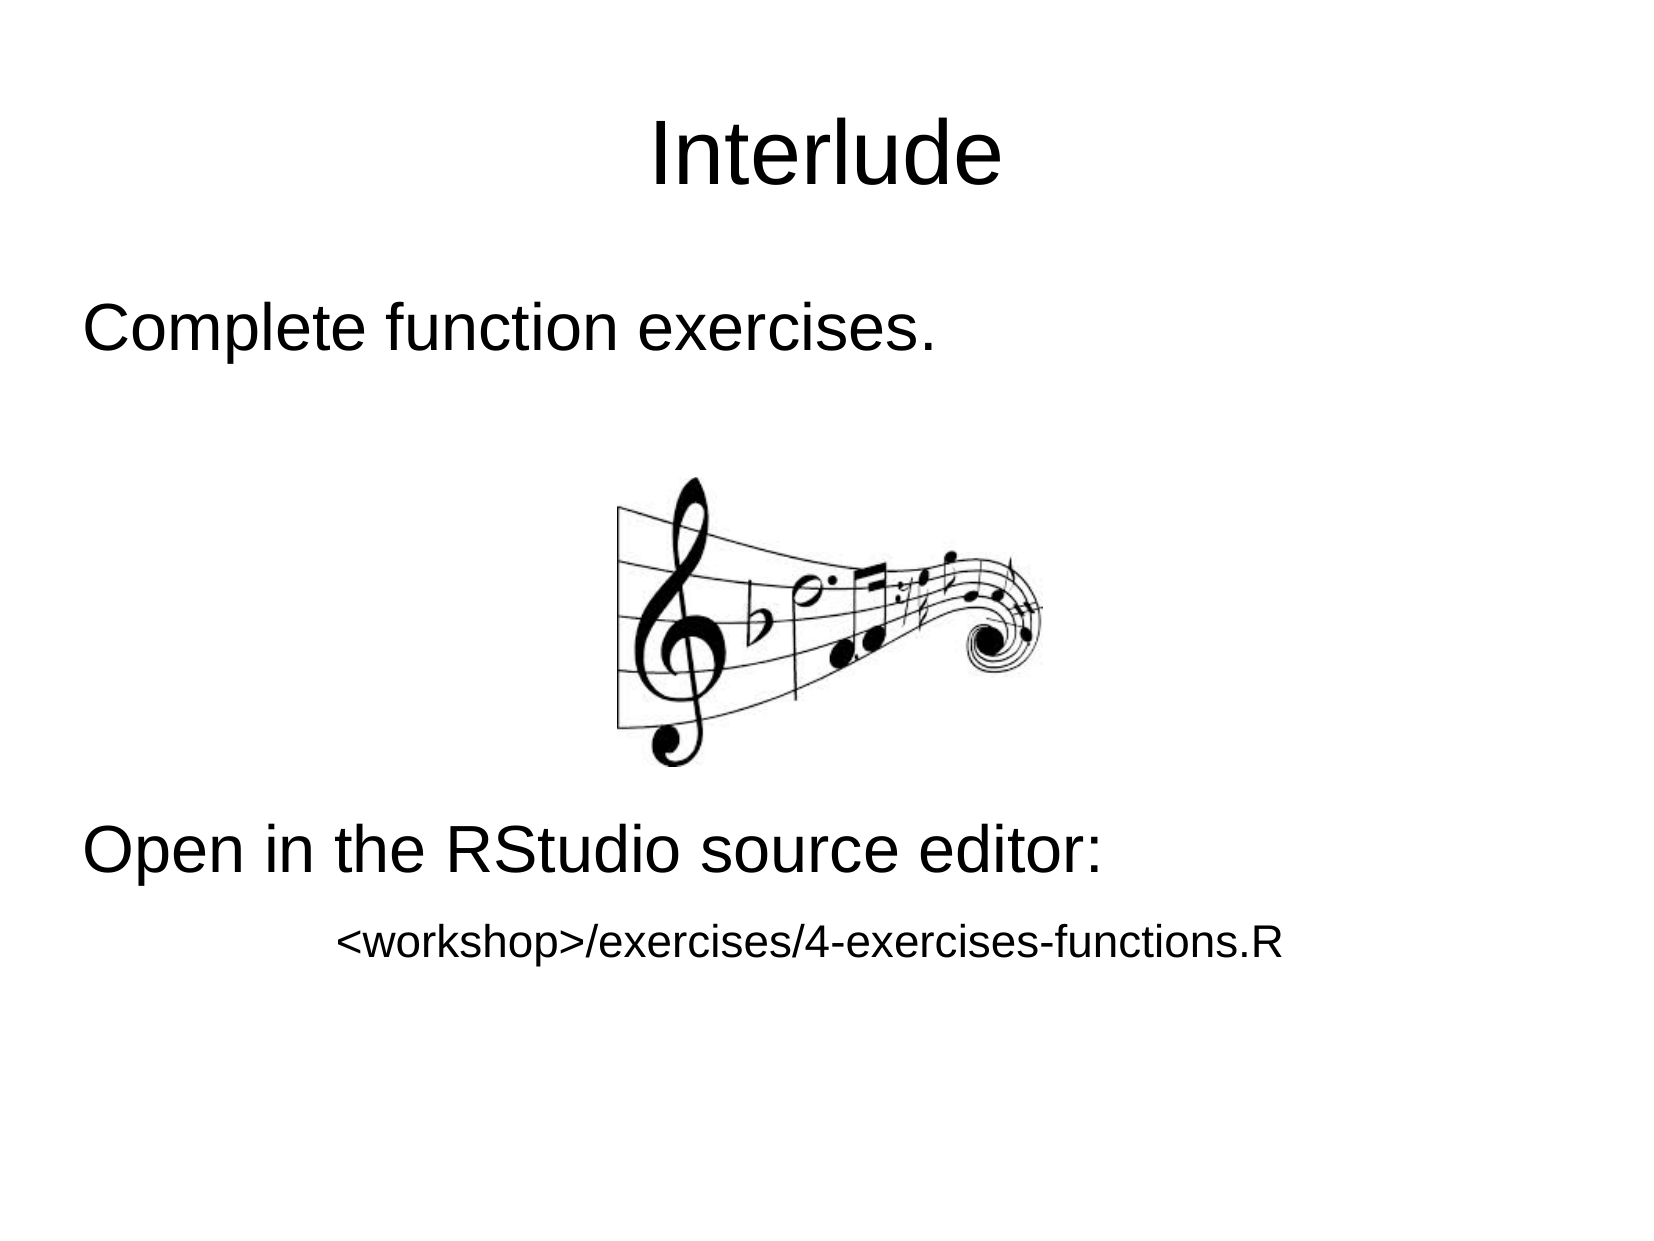

# Interlude
Complete function exercises.
Open in the RStudio source editor:
<workshop>/exercises/4-exercises-functions.R